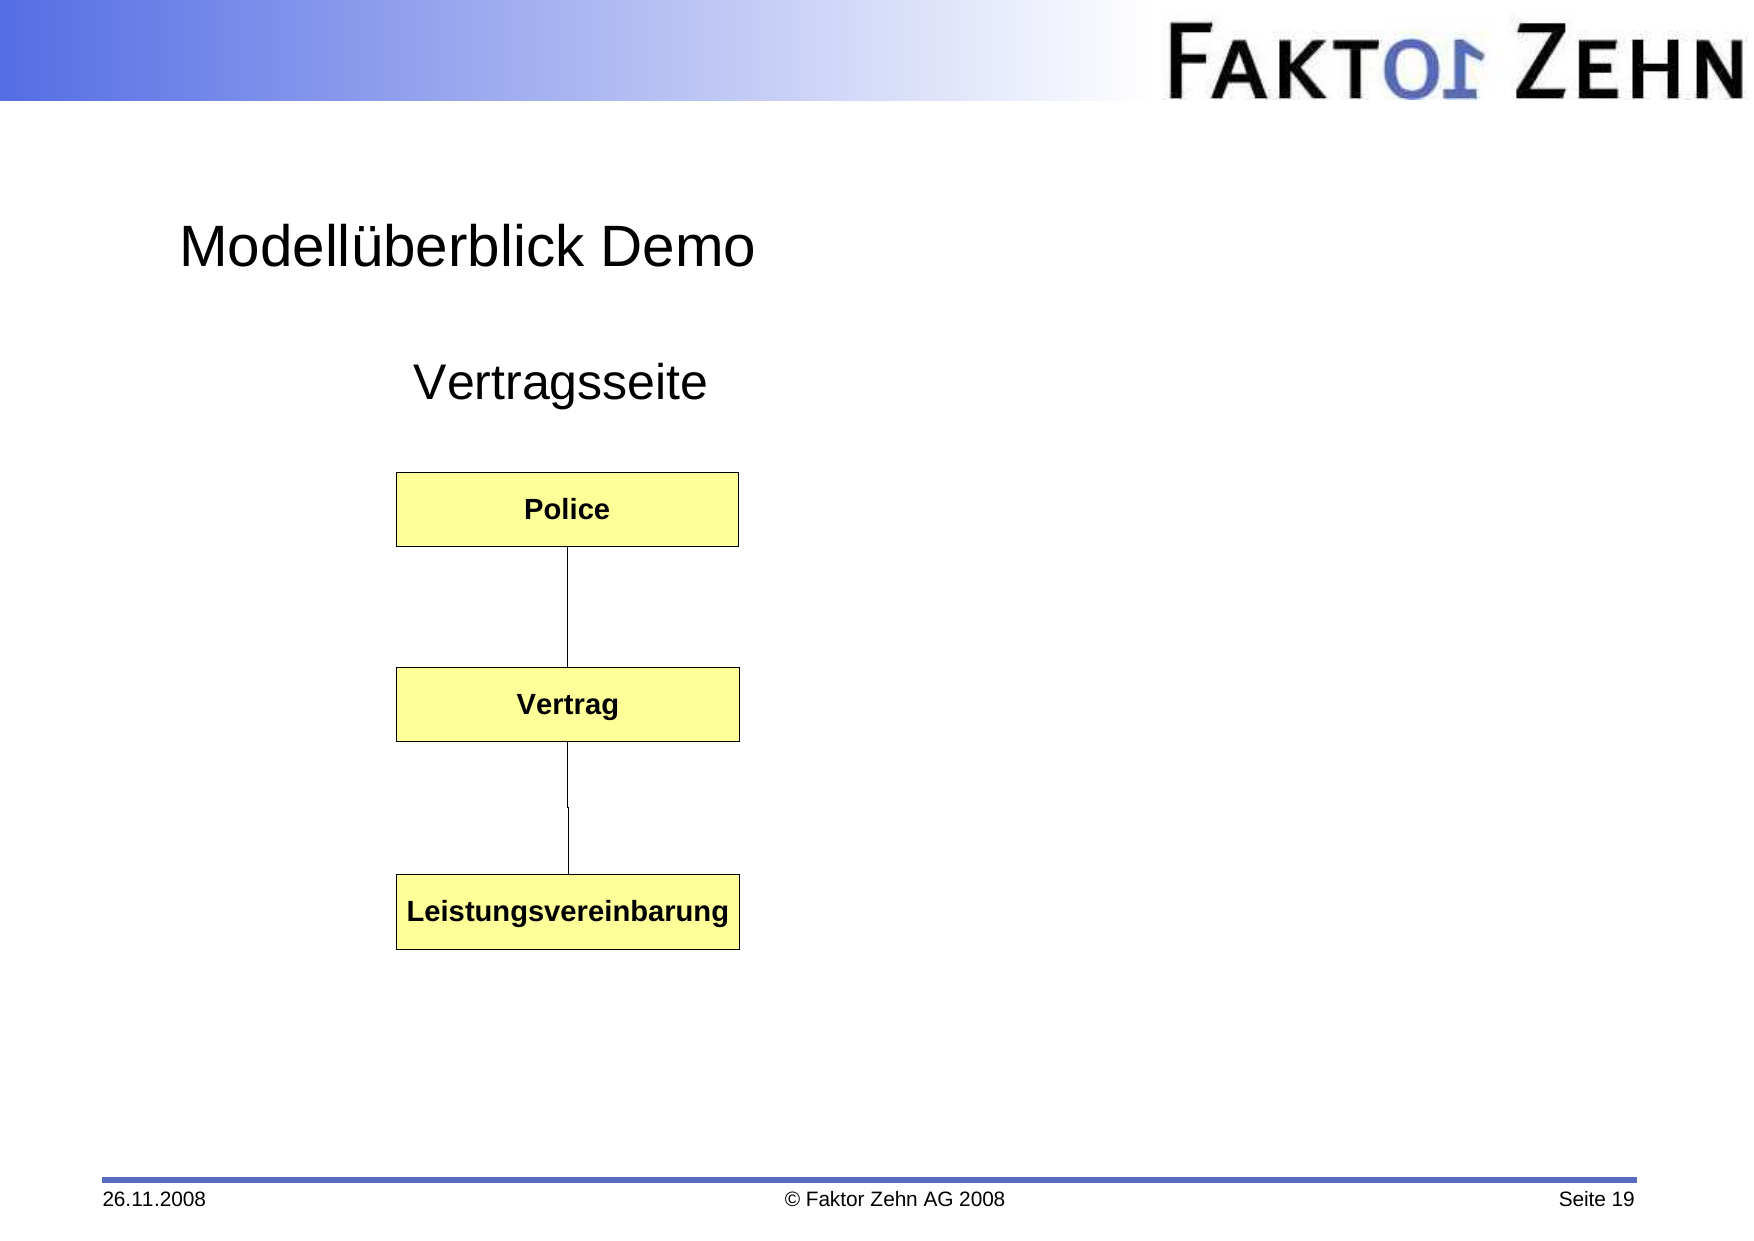

# Modellüberblick Demo
Vertragsseite
Police
Vertrag
Leistungsvereinbarung